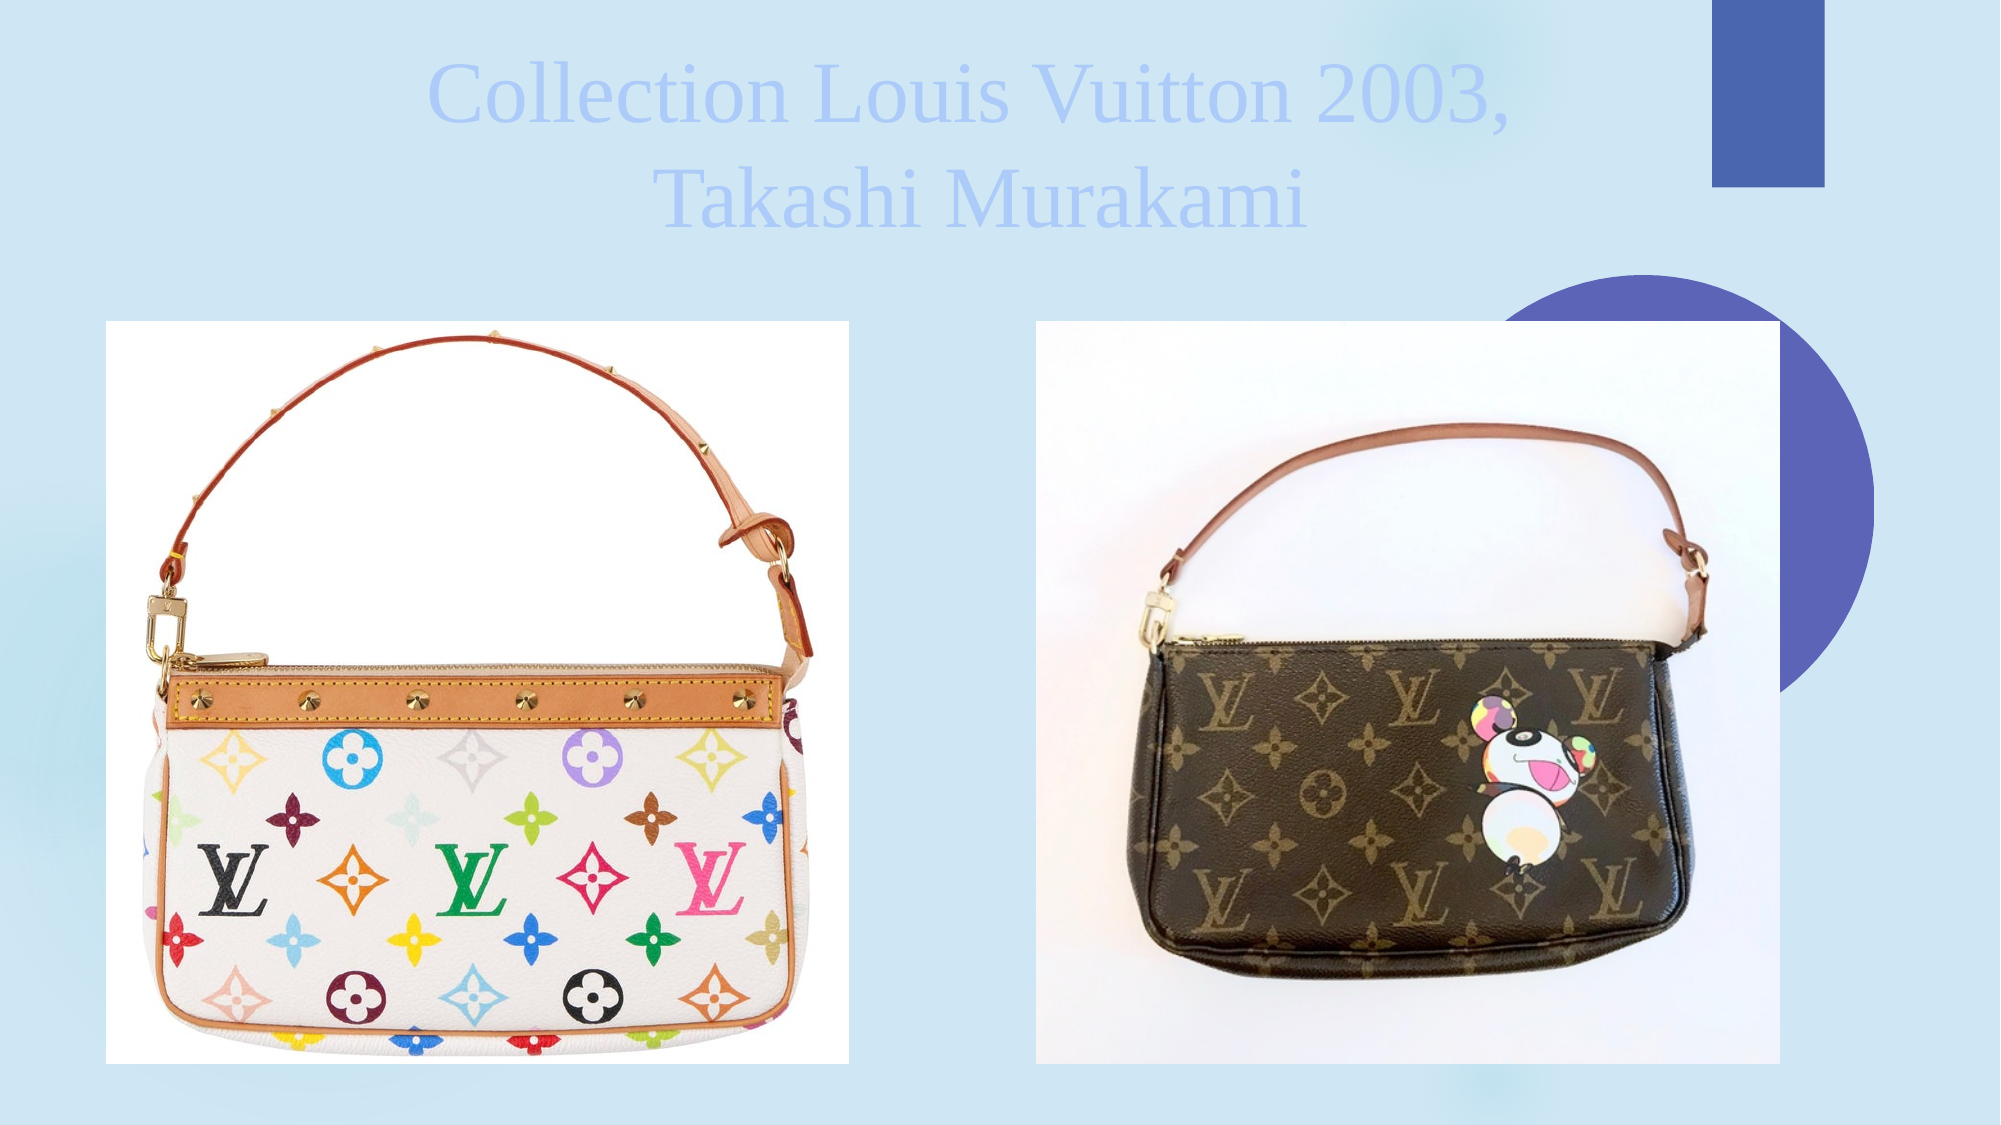

# Collection Louis Vuitton 2003, Takashi Murakami